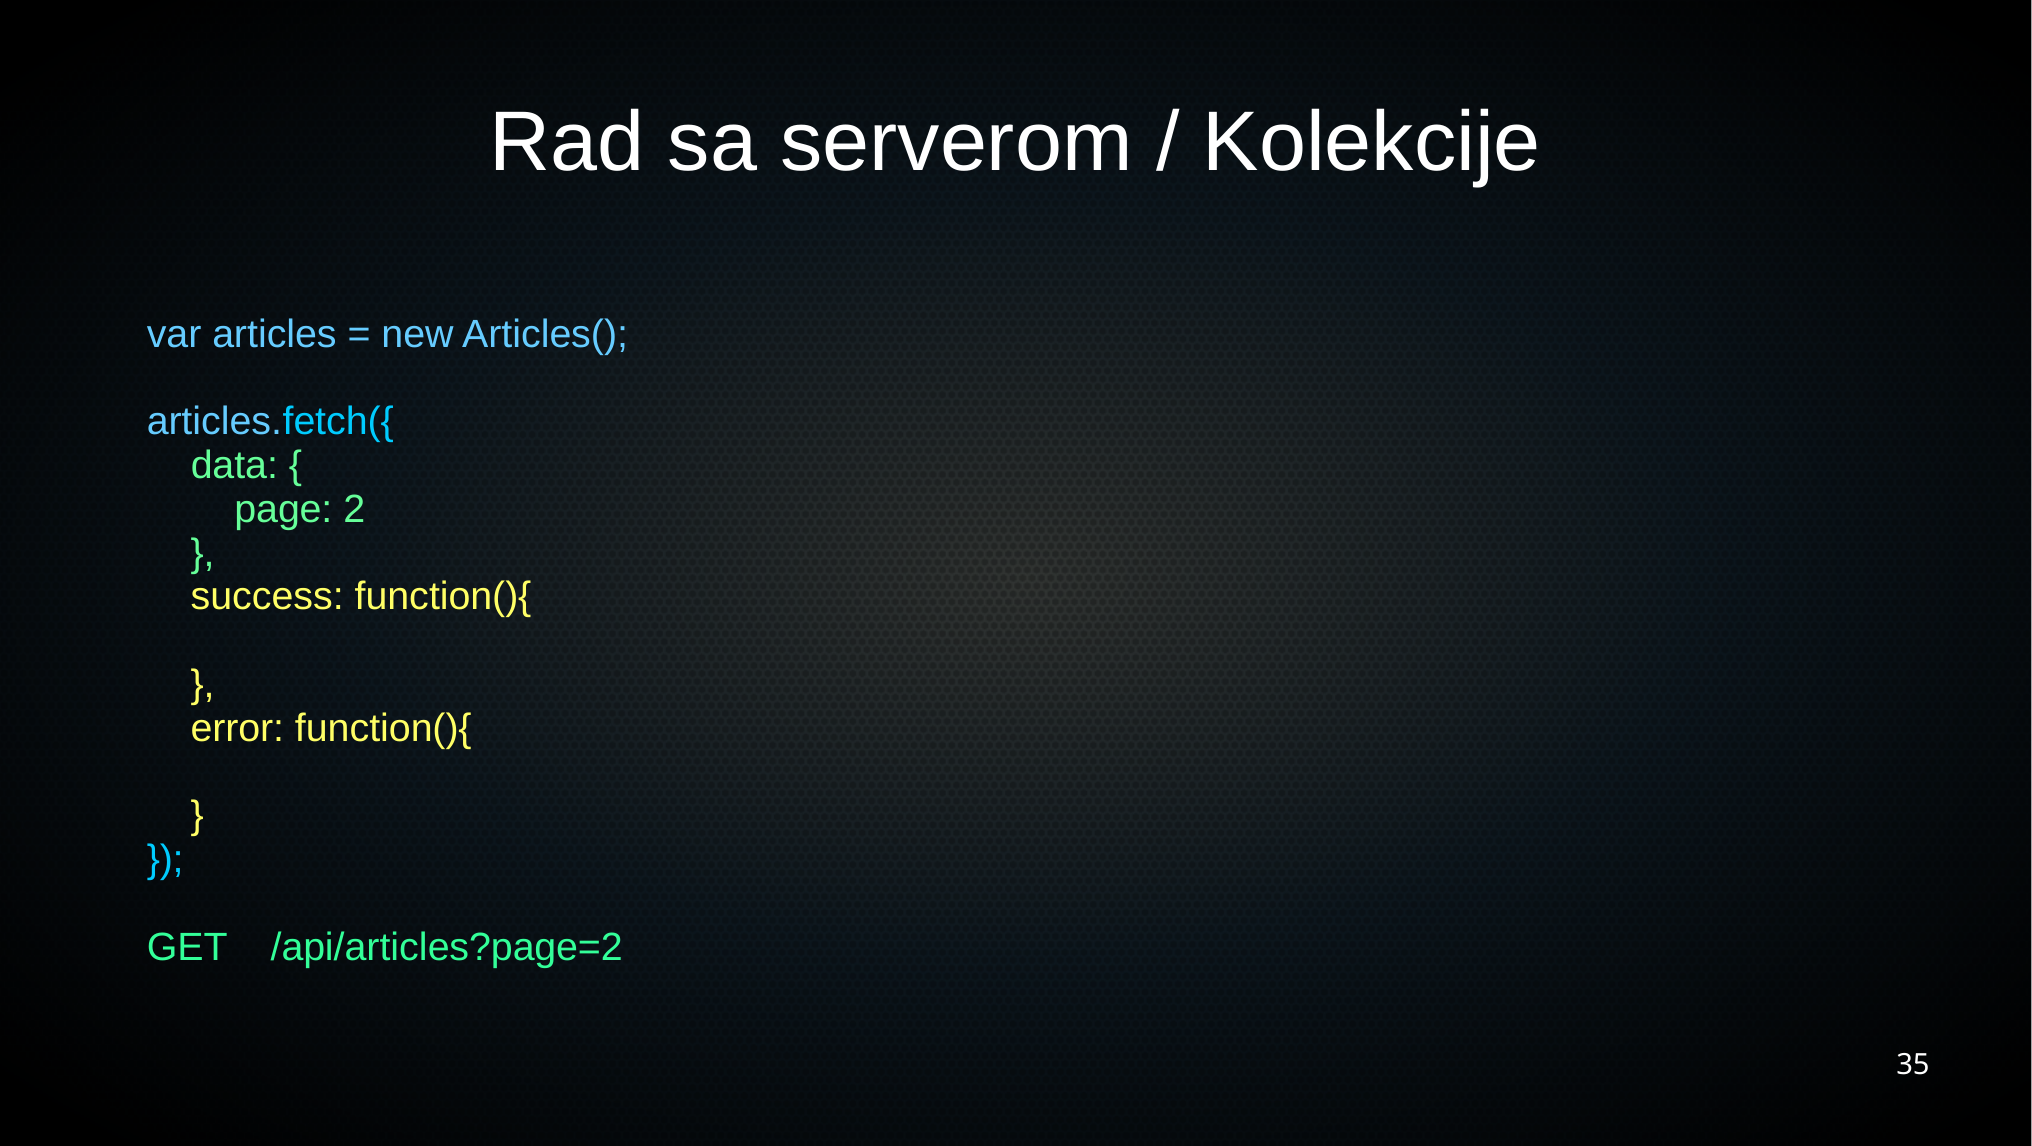

# Rad sa serverom / Kolekcije
var articles = new Articles();
articles.fetch({
 data: {
 page: 2
 },
 success: function(){
 },
 error: function(){
 }
});
GET /api/articles?page=2
35